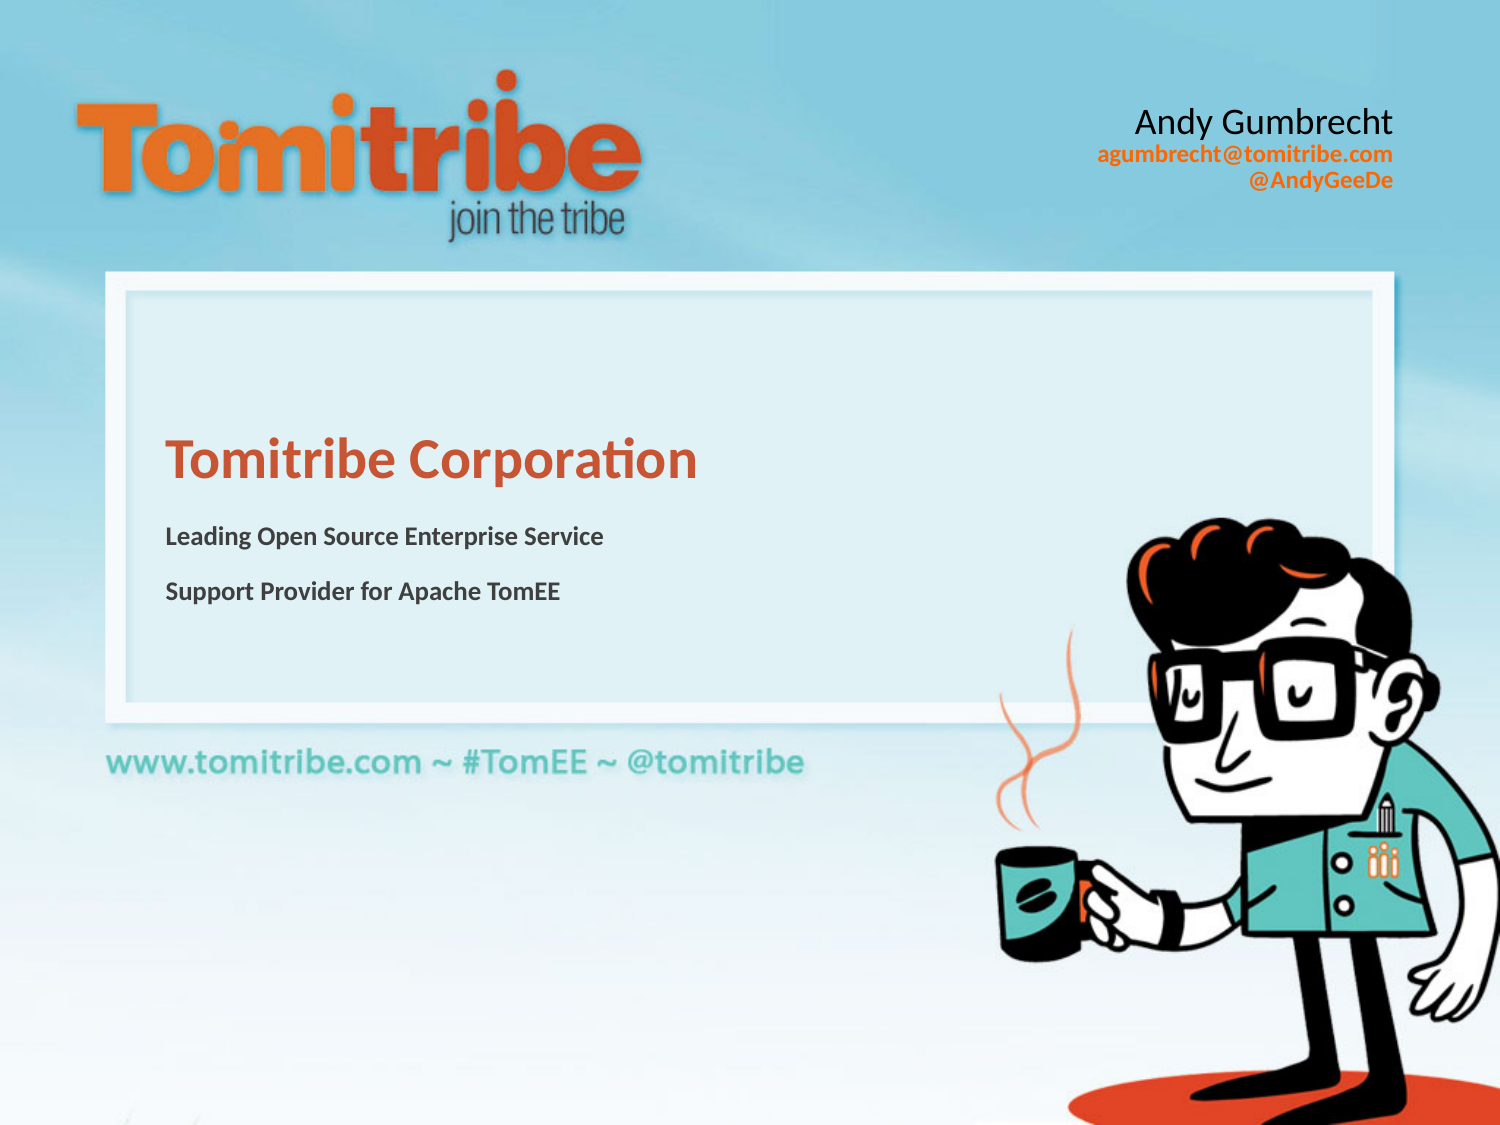

# Andy Gumbrecht agumbrecht@tomitribe.com @AndyGeeDe
Tomitribe Corporation
Leading Open Source Enterprise Service
Support Provider for Apache TomEE